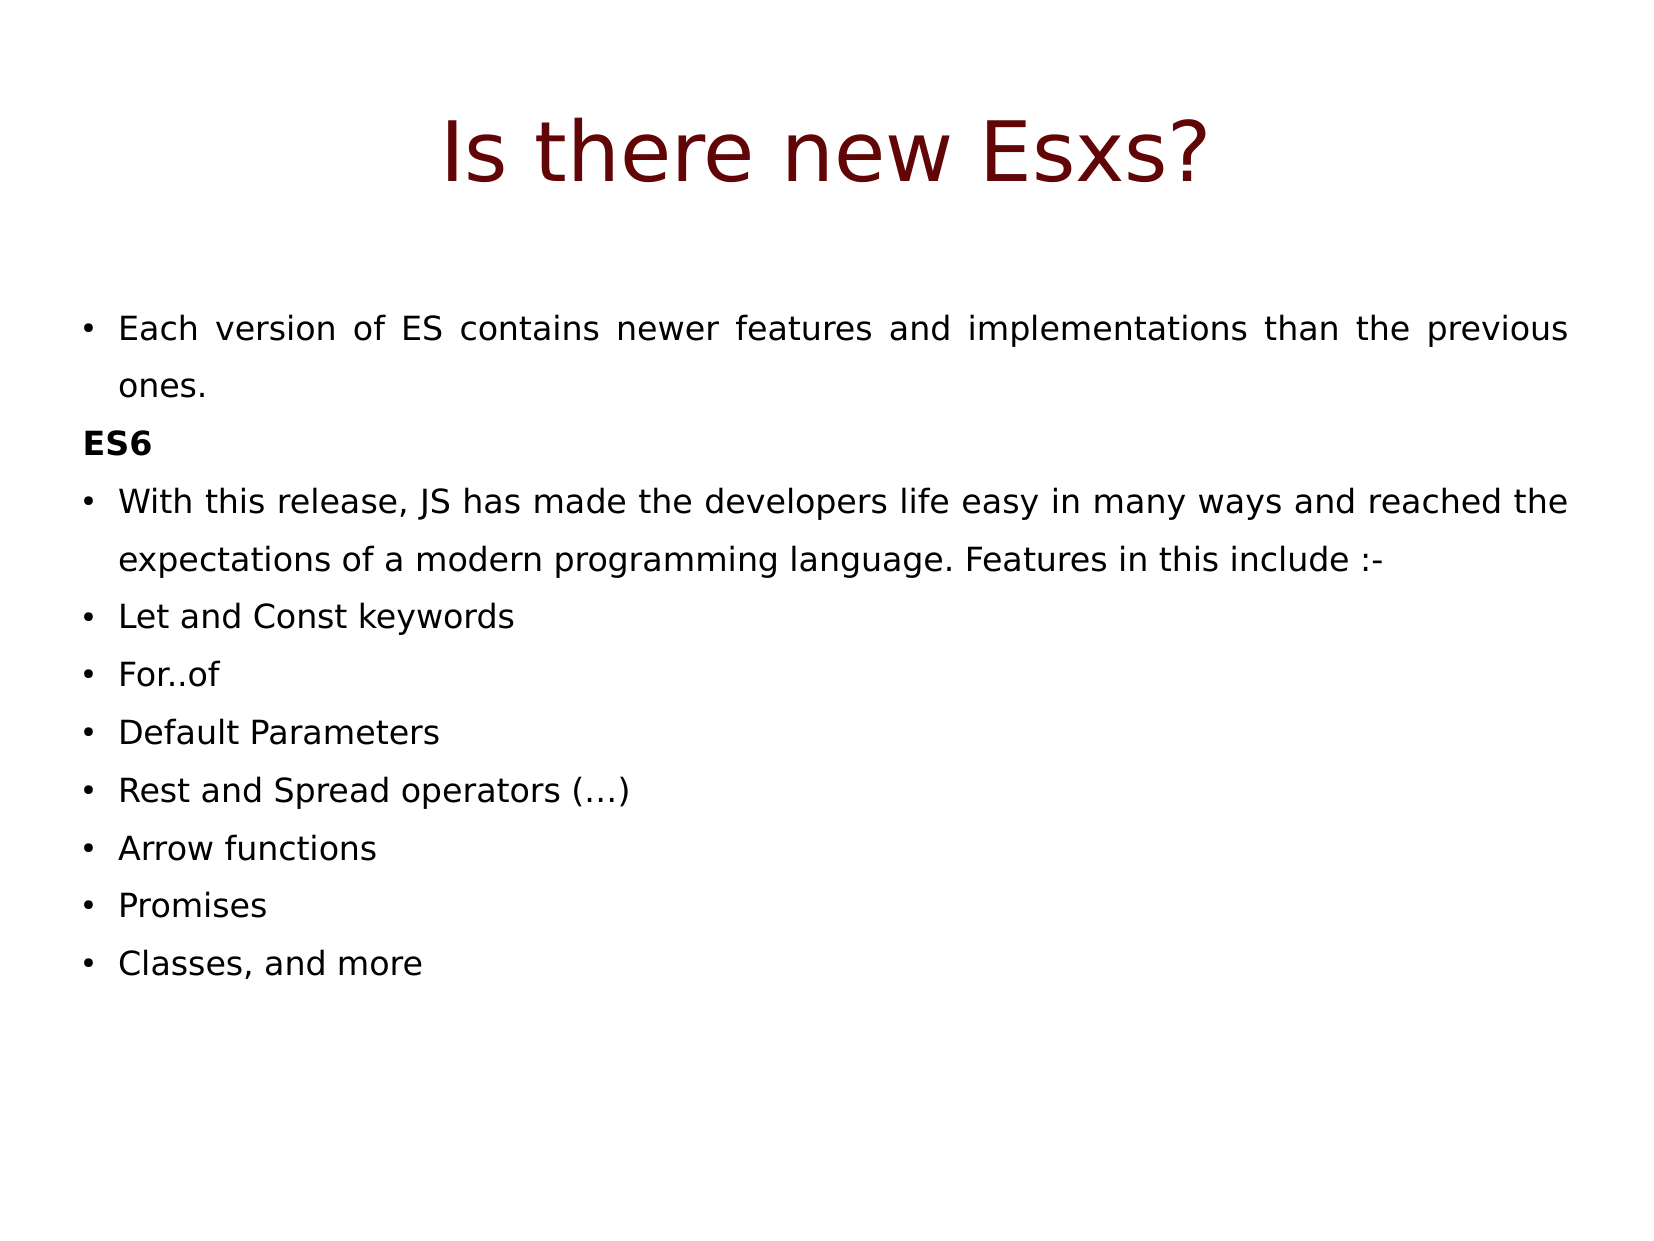

# Is there new Esxs?
Each version of ES contains newer features and implementations than the previous ones.
ES6
With this release, JS has made the developers life easy in many ways and reached the expectations of a modern programming language. Features in this include :-
Let and Const keywords
For..of
Default Parameters
Rest and Spread operators (…)
Arrow functions
Promises
Classes, and more